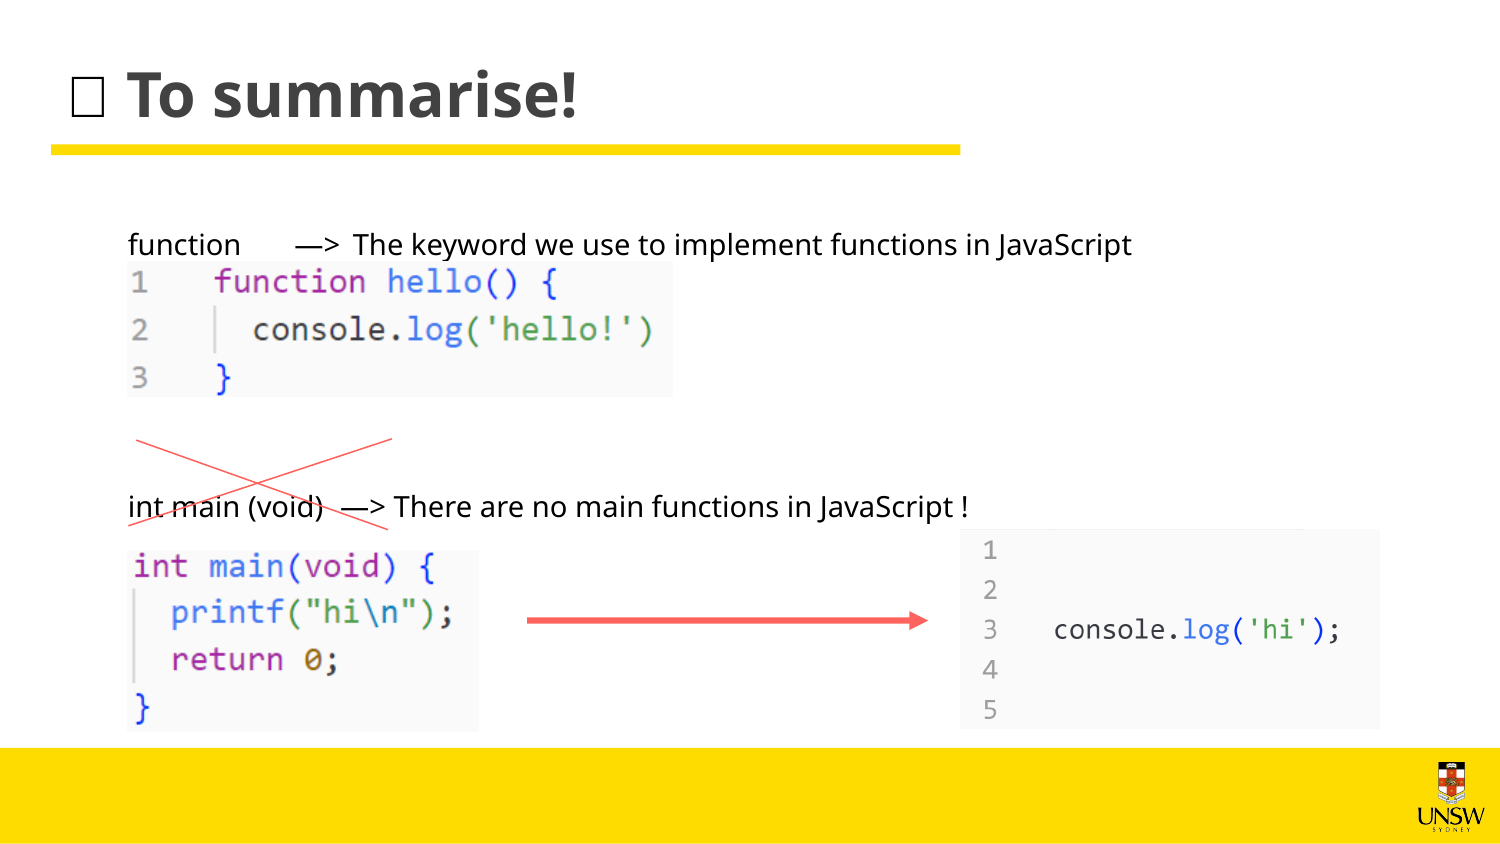

✅ To summarise!
function	 —> 	The keyword we use to implement functions in JavaScript
int main (void) —> There are no main functions in JavaScript !